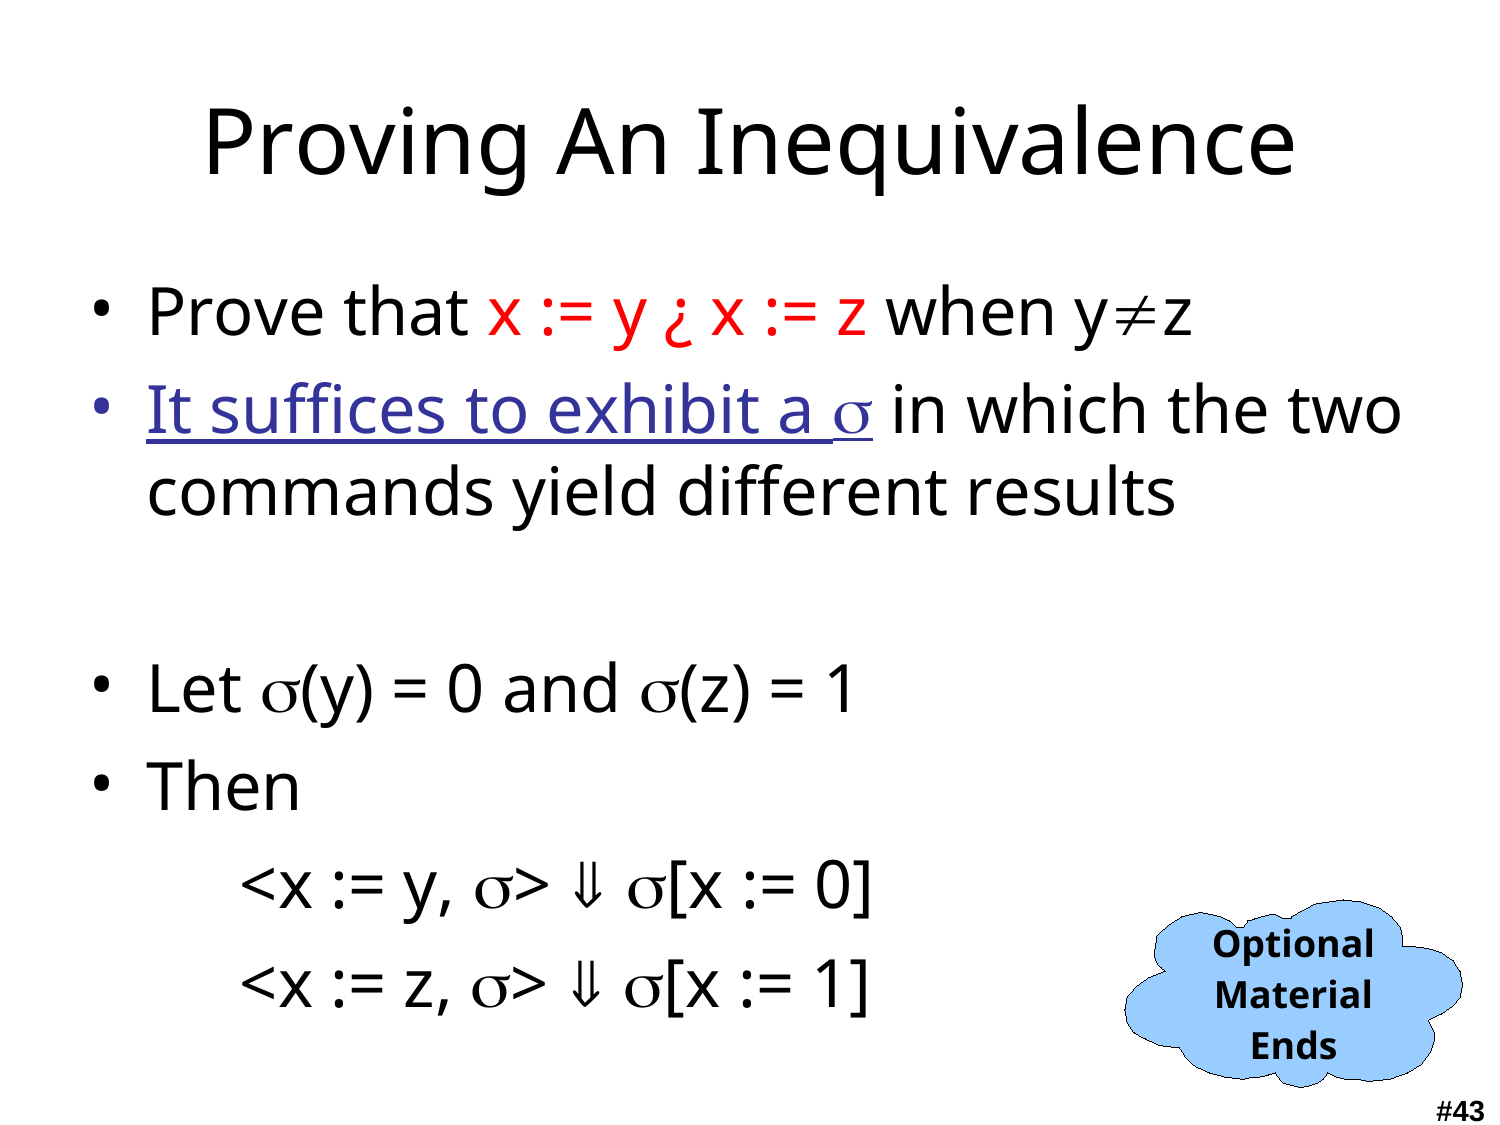

# Proving An Inequivalence
Prove that x := y ¿ x := z when yz
It suffices to exhibit a  in which the two commands yield different results
Let (y) = 0 and (z) = 1
Then
		<x := y, >  [x := 0]
		<x := z, >  [x := 1]
Optional
Material
Ends
43